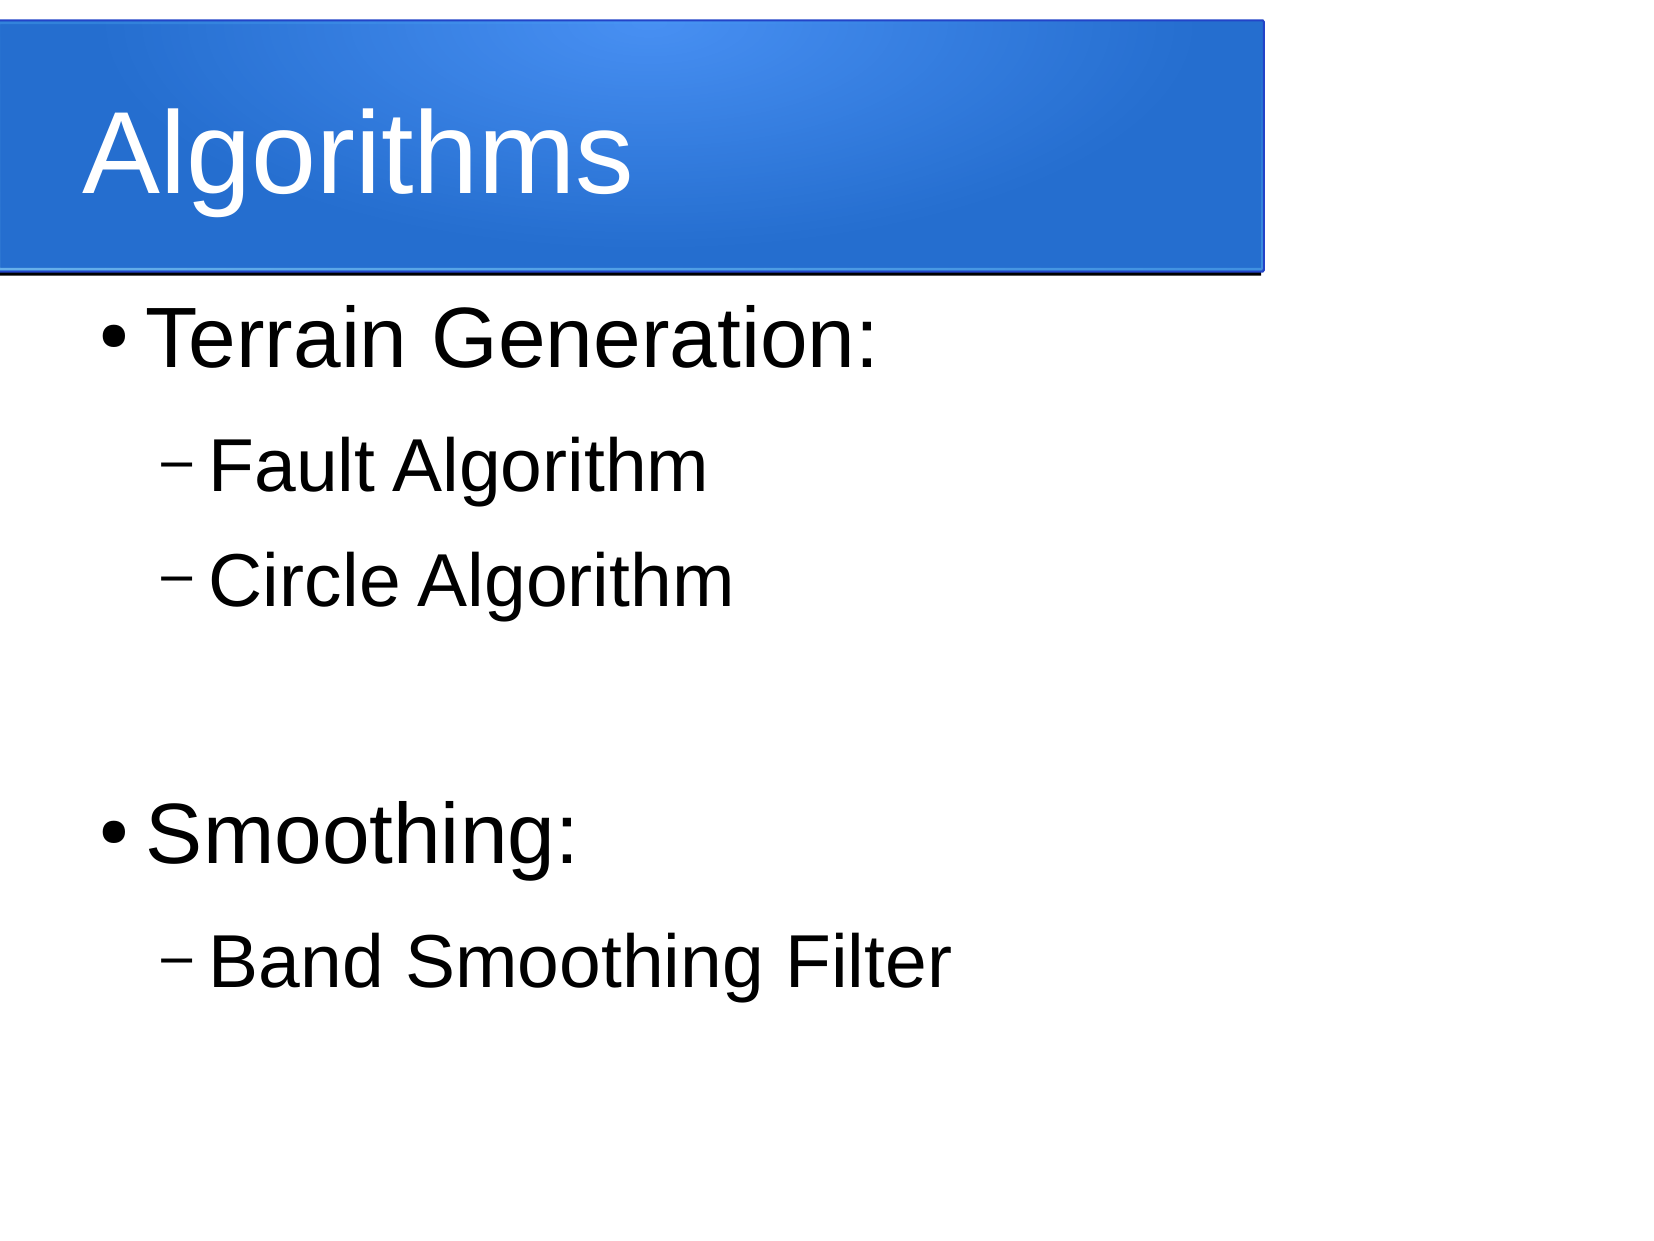

# Algorithms
Terrain Generation:
Fault Algorithm
Circle Algorithm
Smoothing:
Band Smoothing Filter